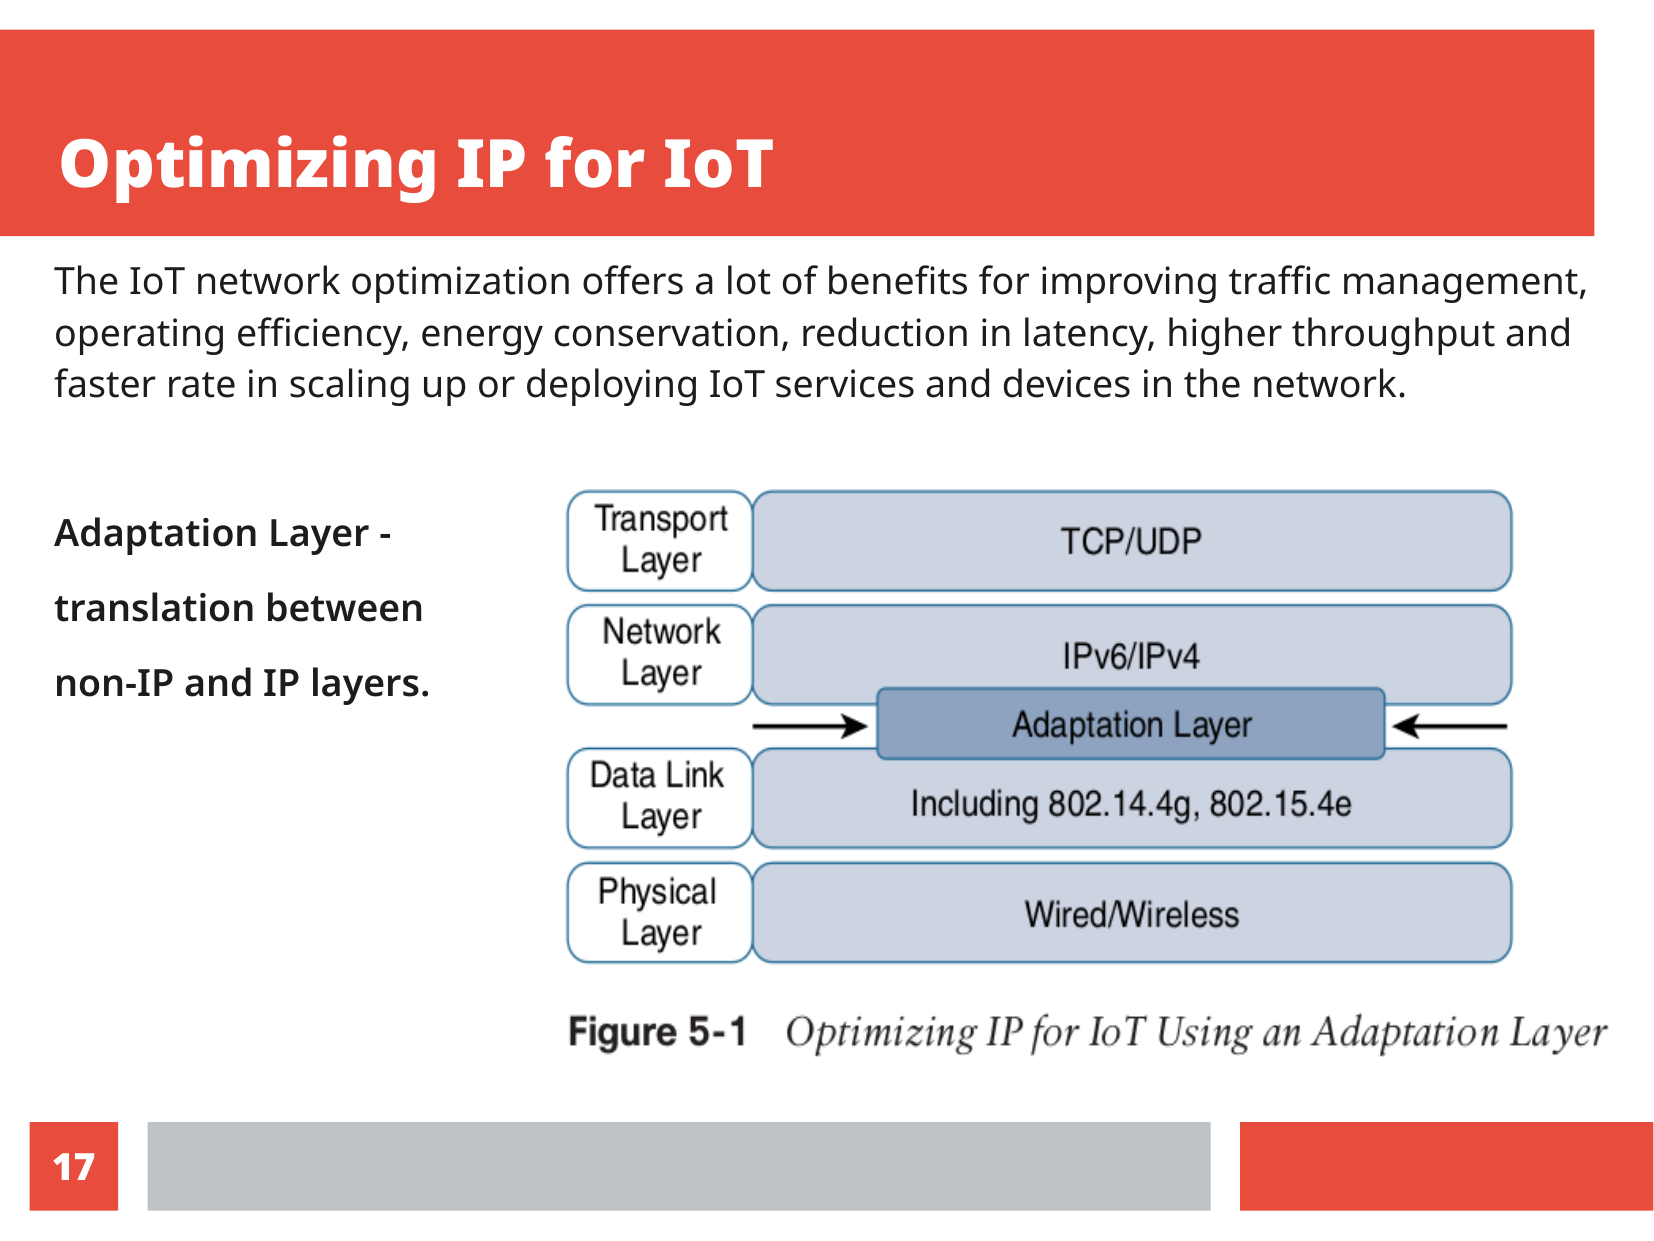

# Optimizing IP for IoT
The IoT network optimization offers a lot of benefits for improving traffic management, operating efficiency, energy conservation, reduction in latency, higher throughput and faster rate in scaling up or deploying IoT services and devices in the network.
Adaptation Layer -
translation between
non-IP and IP layers.
17